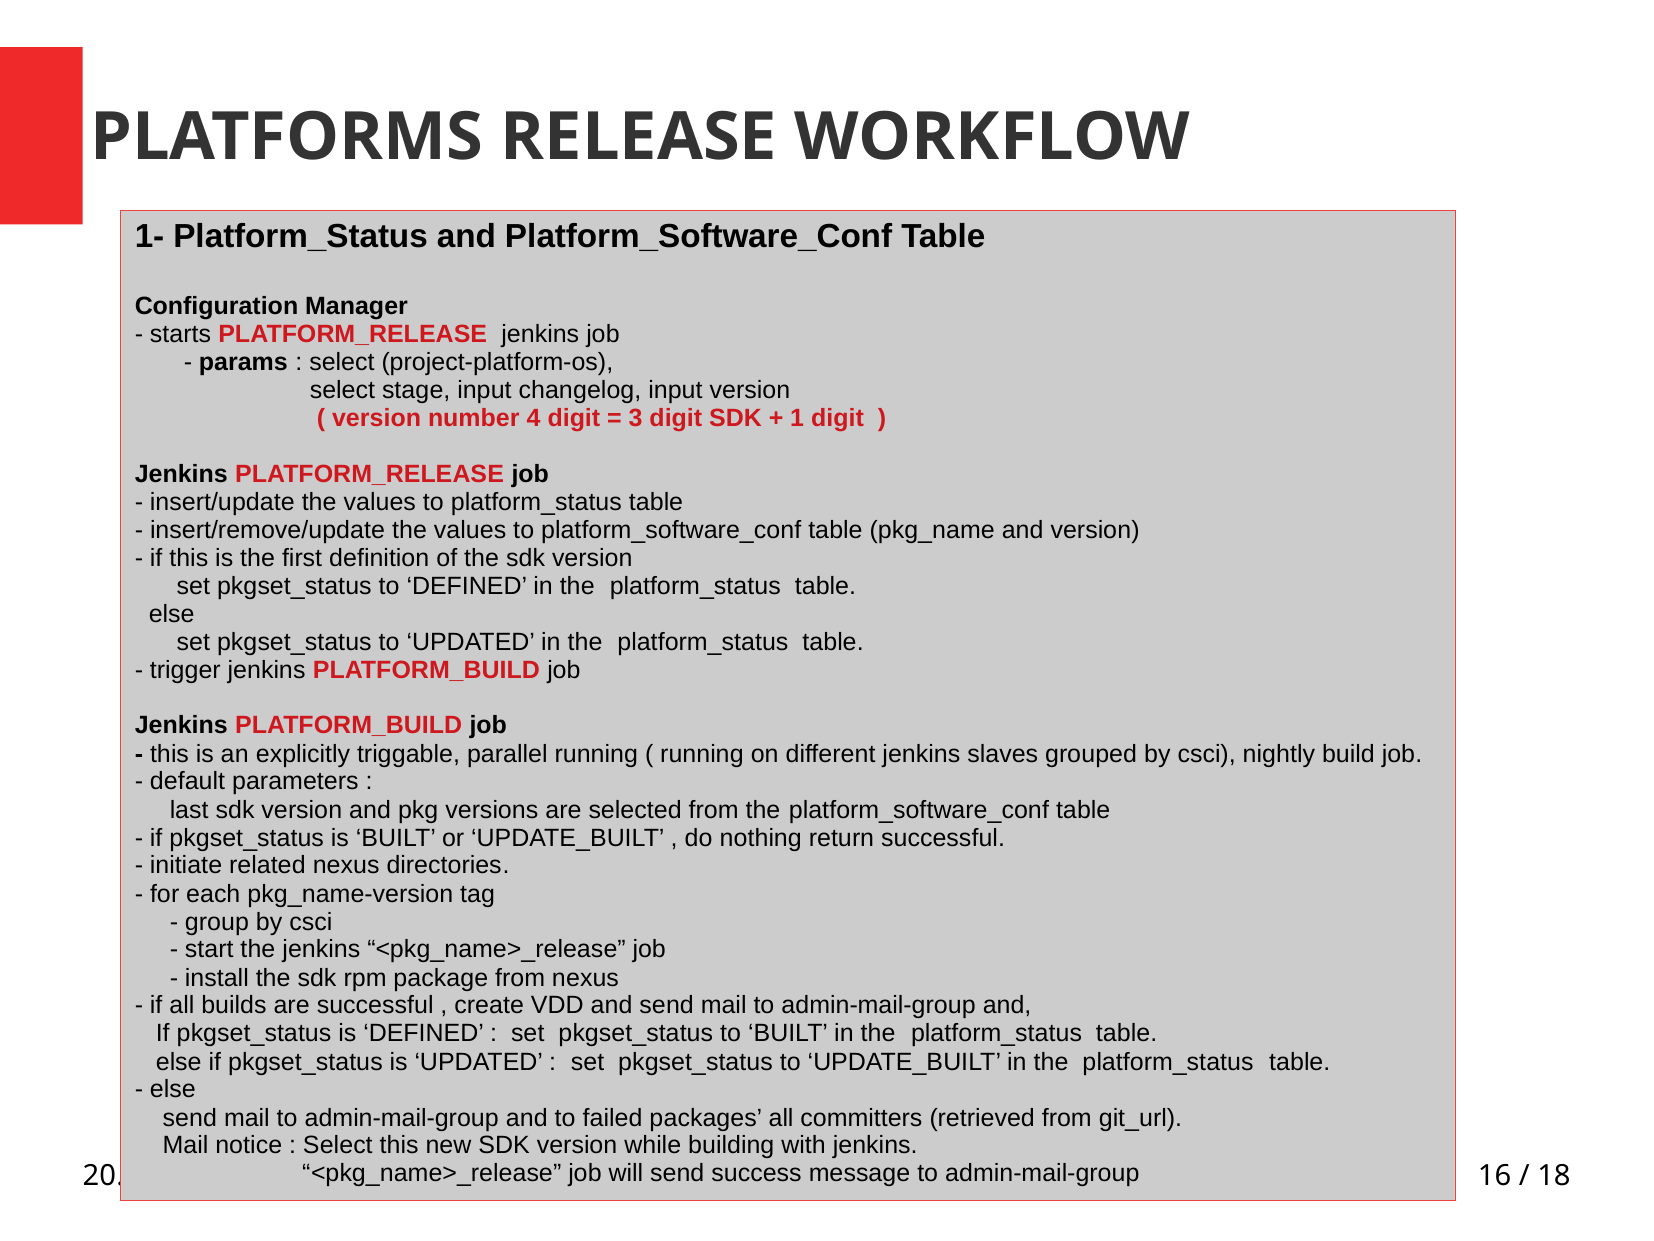

# PLATFORMS RELEASE WORKFLOW
1- Platform_Status and Platform_Software_Conf Table
Configuration Manager
- starts PLATFORM_RELEASE jenkins job
 - params : select (project-platform-os),
 select stage, input changelog, input version
 ( version number 4 digit = 3 digit SDK + 1 digit )
Jenkins PLATFORM_RELEASE job
- insert/update the values to platform_status table
- insert/remove/update the values to platform_software_conf table (pkg_name and version)
- if this is the first definition of the sdk version
 set pkgset_status to ‘DEFINED’ in the platform_status table.
 else
 set pkgset_status to ‘UPDATED’ in the platform_status table.
- trigger jenkins PLATFORM_BUILD job
Jenkins PLATFORM_BUILD job
- this is an explicitly triggable, parallel running ( running on different jenkins slaves grouped by csci), nightly build job.
- default parameters :
 last sdk version and pkg versions are selected from the platform_software_conf table
- if pkgset_status is ‘BUILT’ or ‘UPDATE_BUILT’ , do nothing return successful.
- initiate related nexus directories.
- for each pkg_name-version tag
 - group by csci
 - start the jenkins “<pkg_name>_release” job
 - install the sdk rpm package from nexus
- if all builds are successful , create VDD and send mail to admin-mail-group and,
 If pkgset_status is ‘DEFINED’ : set pkgset_status to ‘BUILT’ in the platform_status table.
 else if pkgset_status is ‘UPDATED’ : set pkgset_status to ‘UPDATE_BUILT’ in the platform_status table.
- else
 send mail to admin-mail-group and to failed packages’ all committers (retrieved from git_url).
 Mail notice : Select this new SDK version while building with jenkins.
 “<pkg_name>_release” job will send success message to admin-mail-group
20.04.2020
16